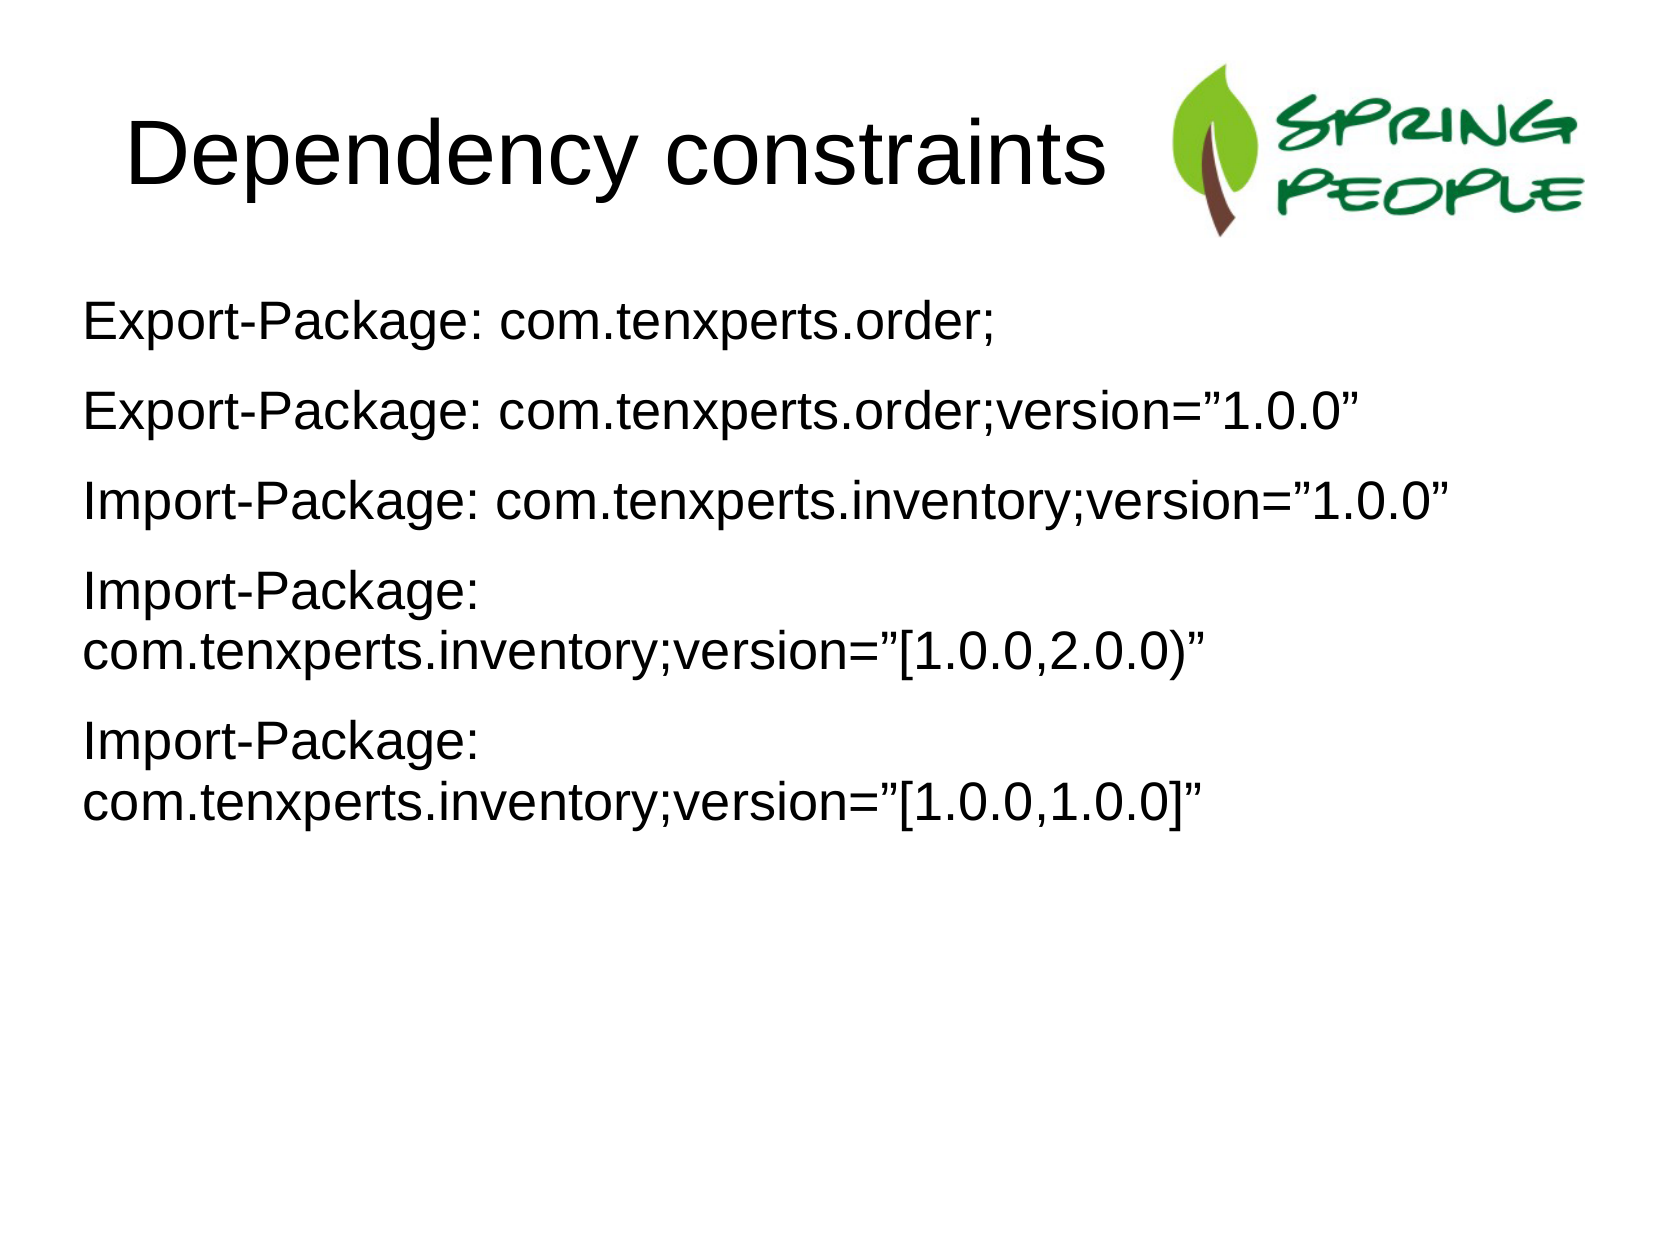

# Dependency constraints
Export-Package: com.tenxperts.order;
Export-Package: com.tenxperts.order;version=”1.0.0”
Import-Package: com.tenxperts.inventory;version=”1.0.0”
Import-Package: 	com.tenxperts.inventory;version=”[1.0.0,2.0.0)”
Import-Package: com.tenxperts.inventory;version=”[1.0.0,1.0.0]”